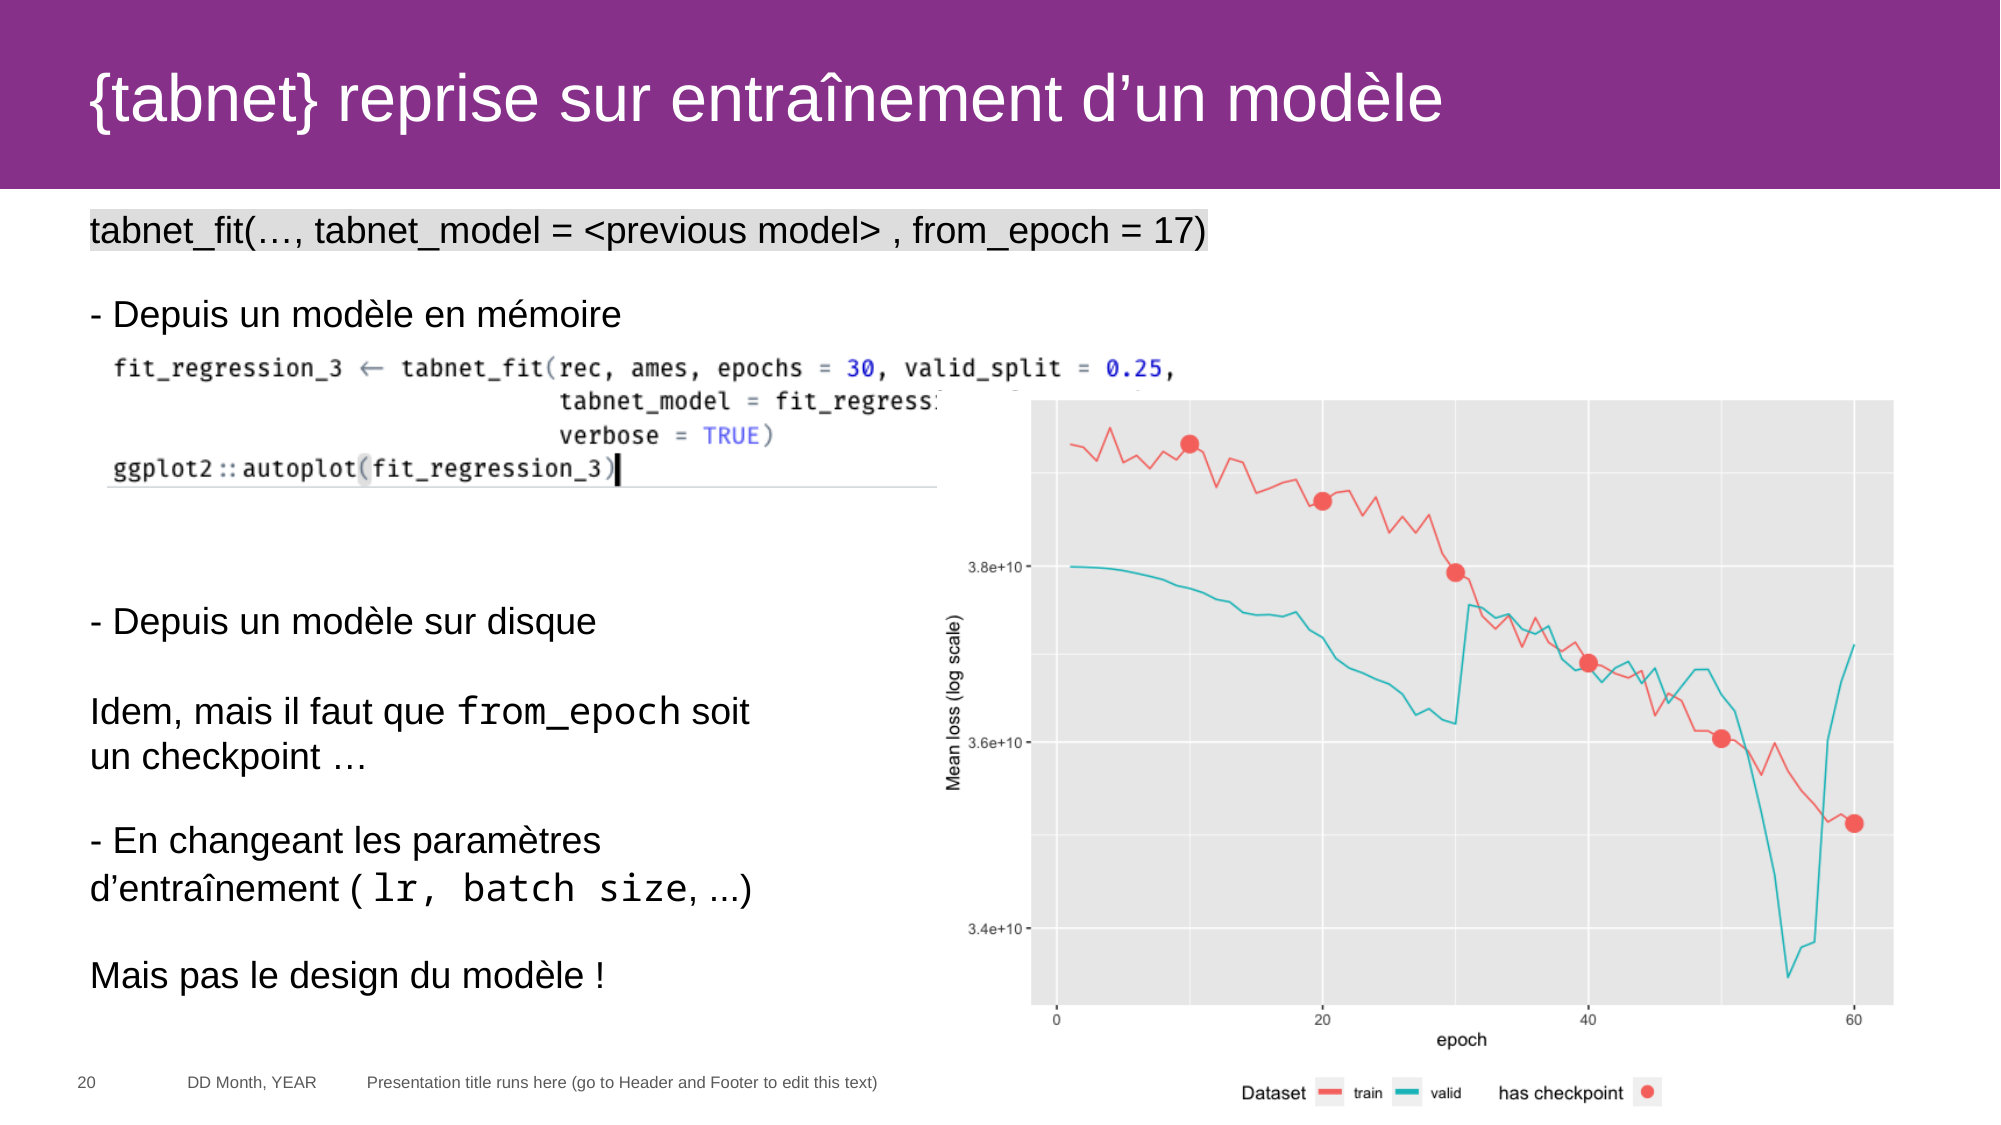

{tabnet} reprise sur entraînement d’un modèle
tabnet_fit(…, tabnet_model = <previous model> , from_epoch = 17)
- Depuis un modèle en mémoire
- Depuis un modèle sur disque
Idem, mais il faut que from_epoch soit un checkpoint …
- En changeant les paramètres d’entraînement ( lr, batch size, ...)
Mais pas le design du modèle !
DD Month, YEAR
Presentation title runs here (go to Header and Footer to edit this text)